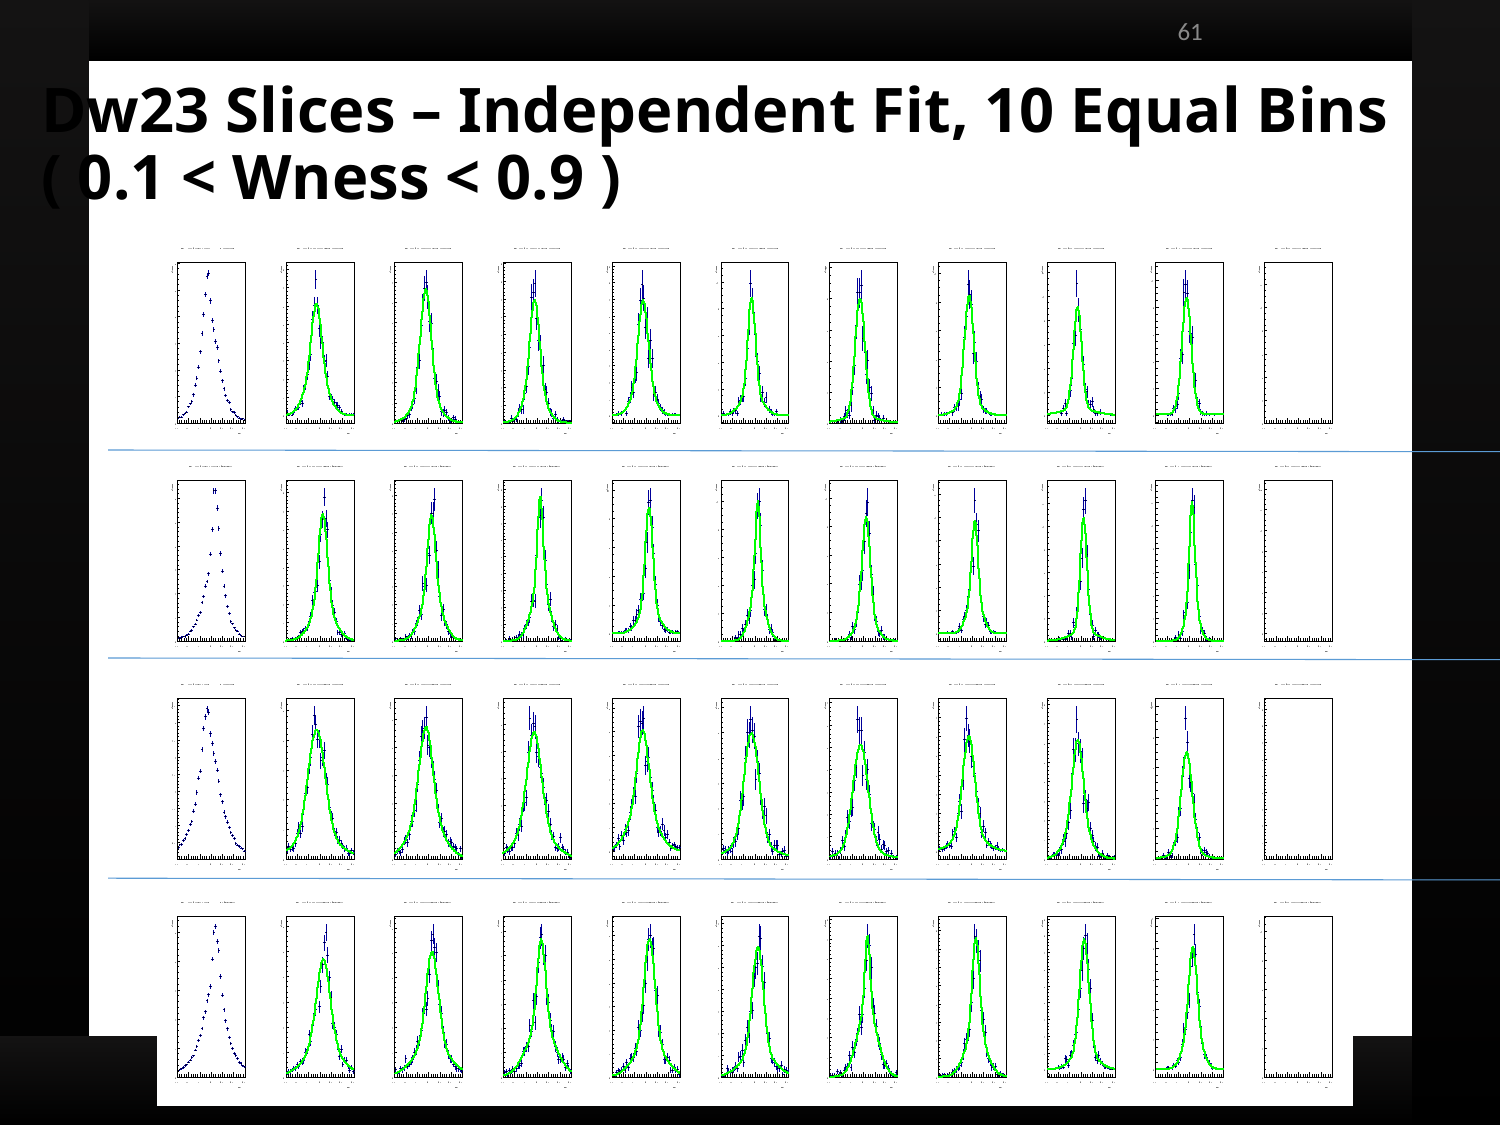

61
# Dw23 Slices – Independent Fit, 10 Equal Bins ( 0.1 < Wness < 0.9 )